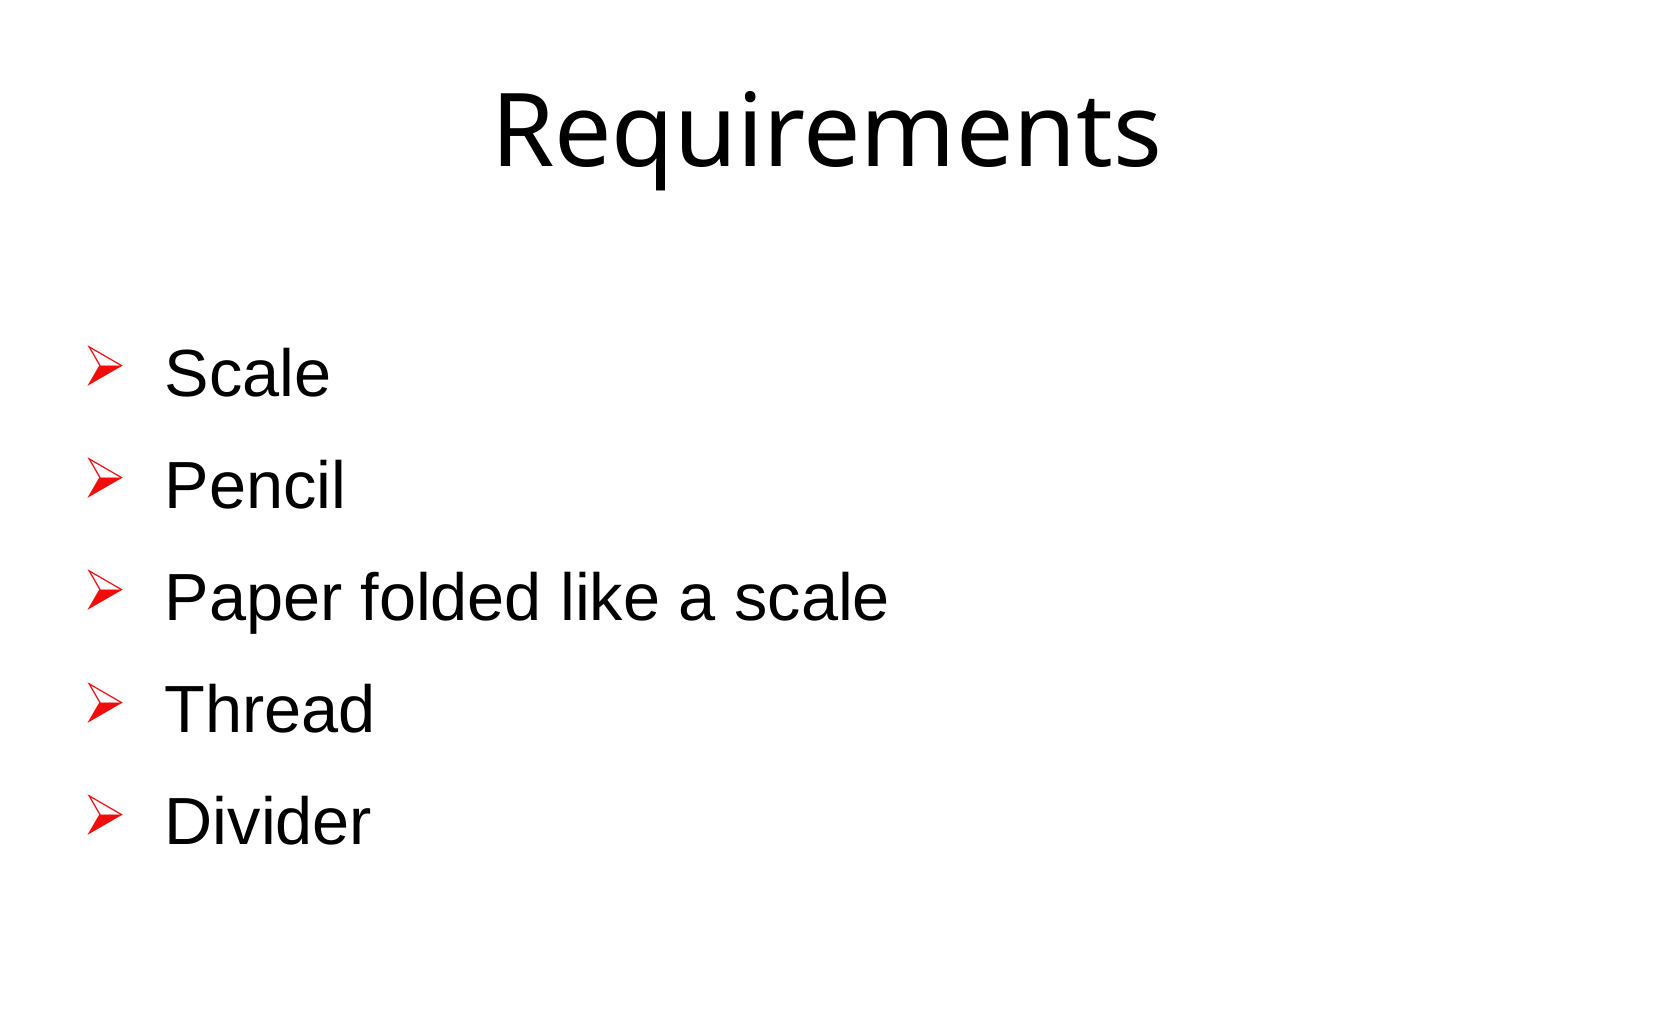

# Requirements
 Scale
 Pencil
 Paper folded like a scale
 Thread
 Divider